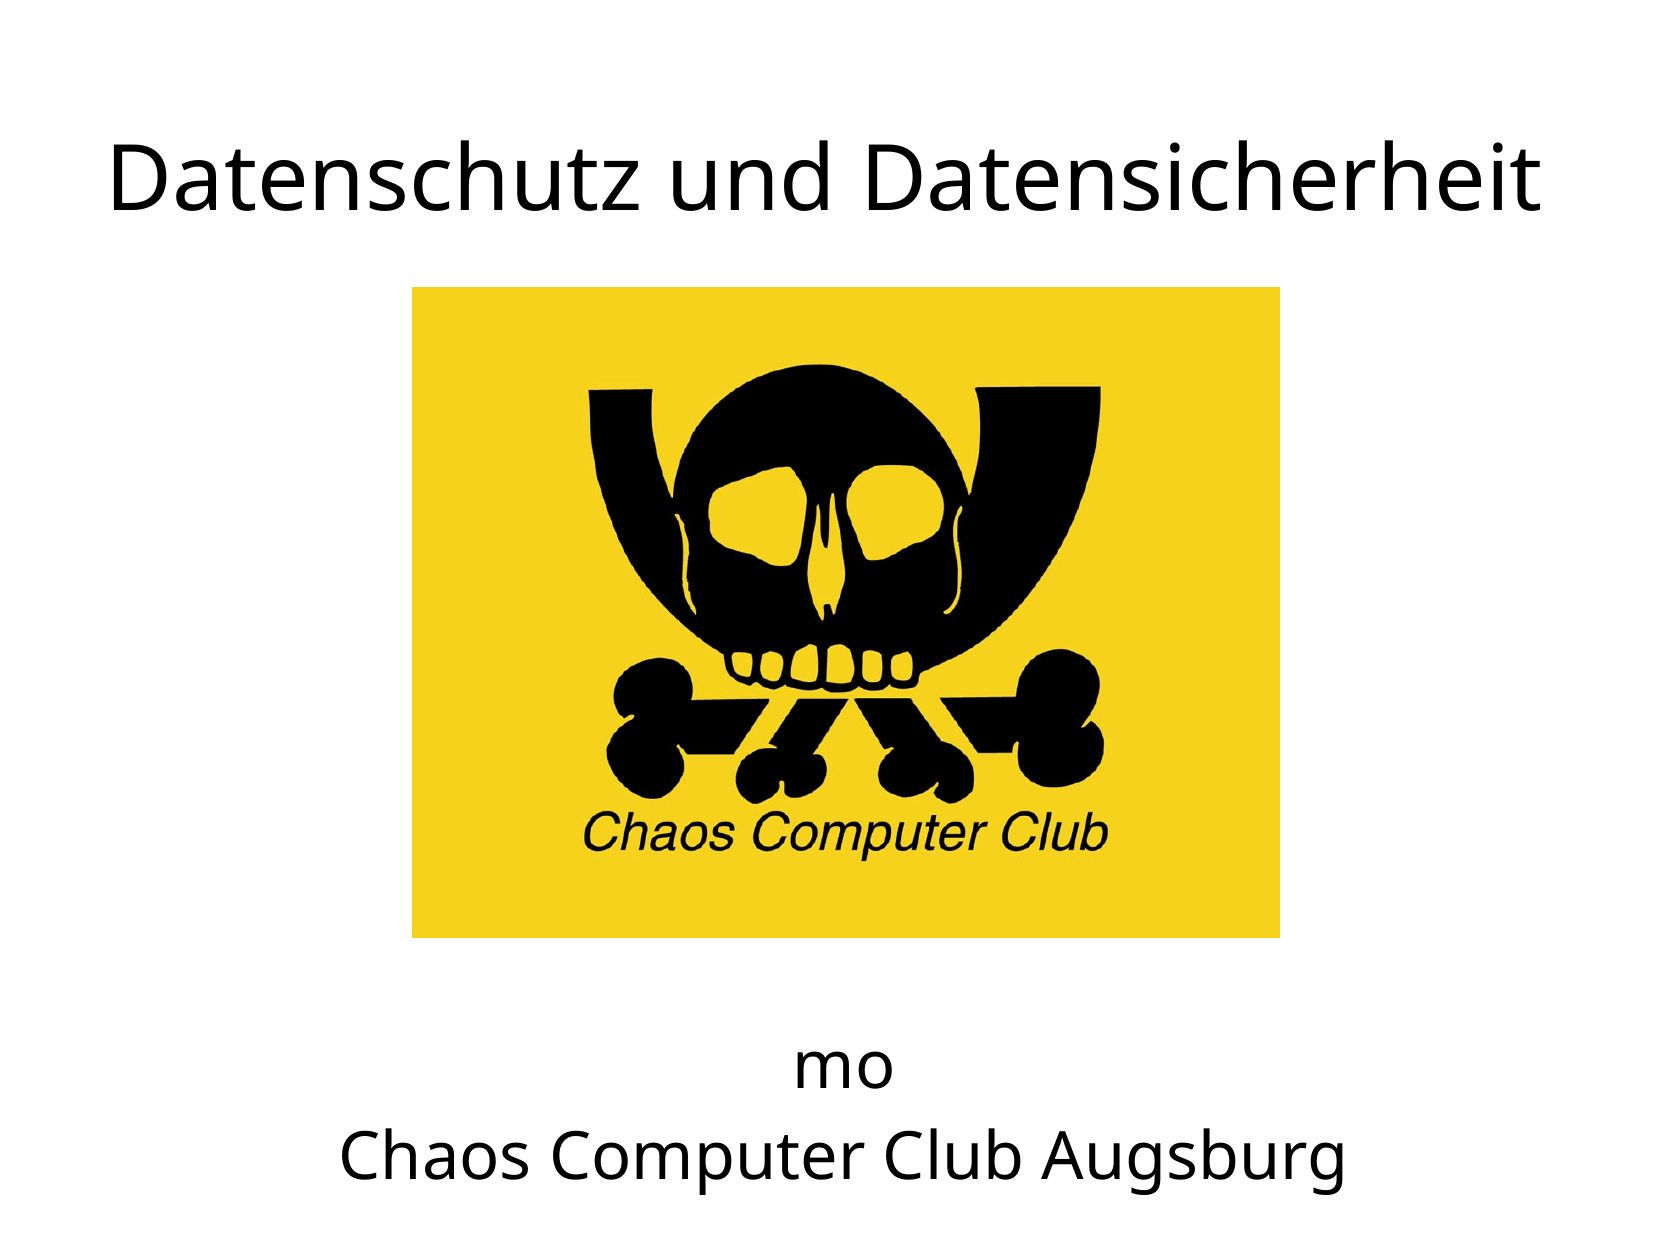

Datenschutz und Datensicherheit
#
mo
Chaos Computer Club Augsburg